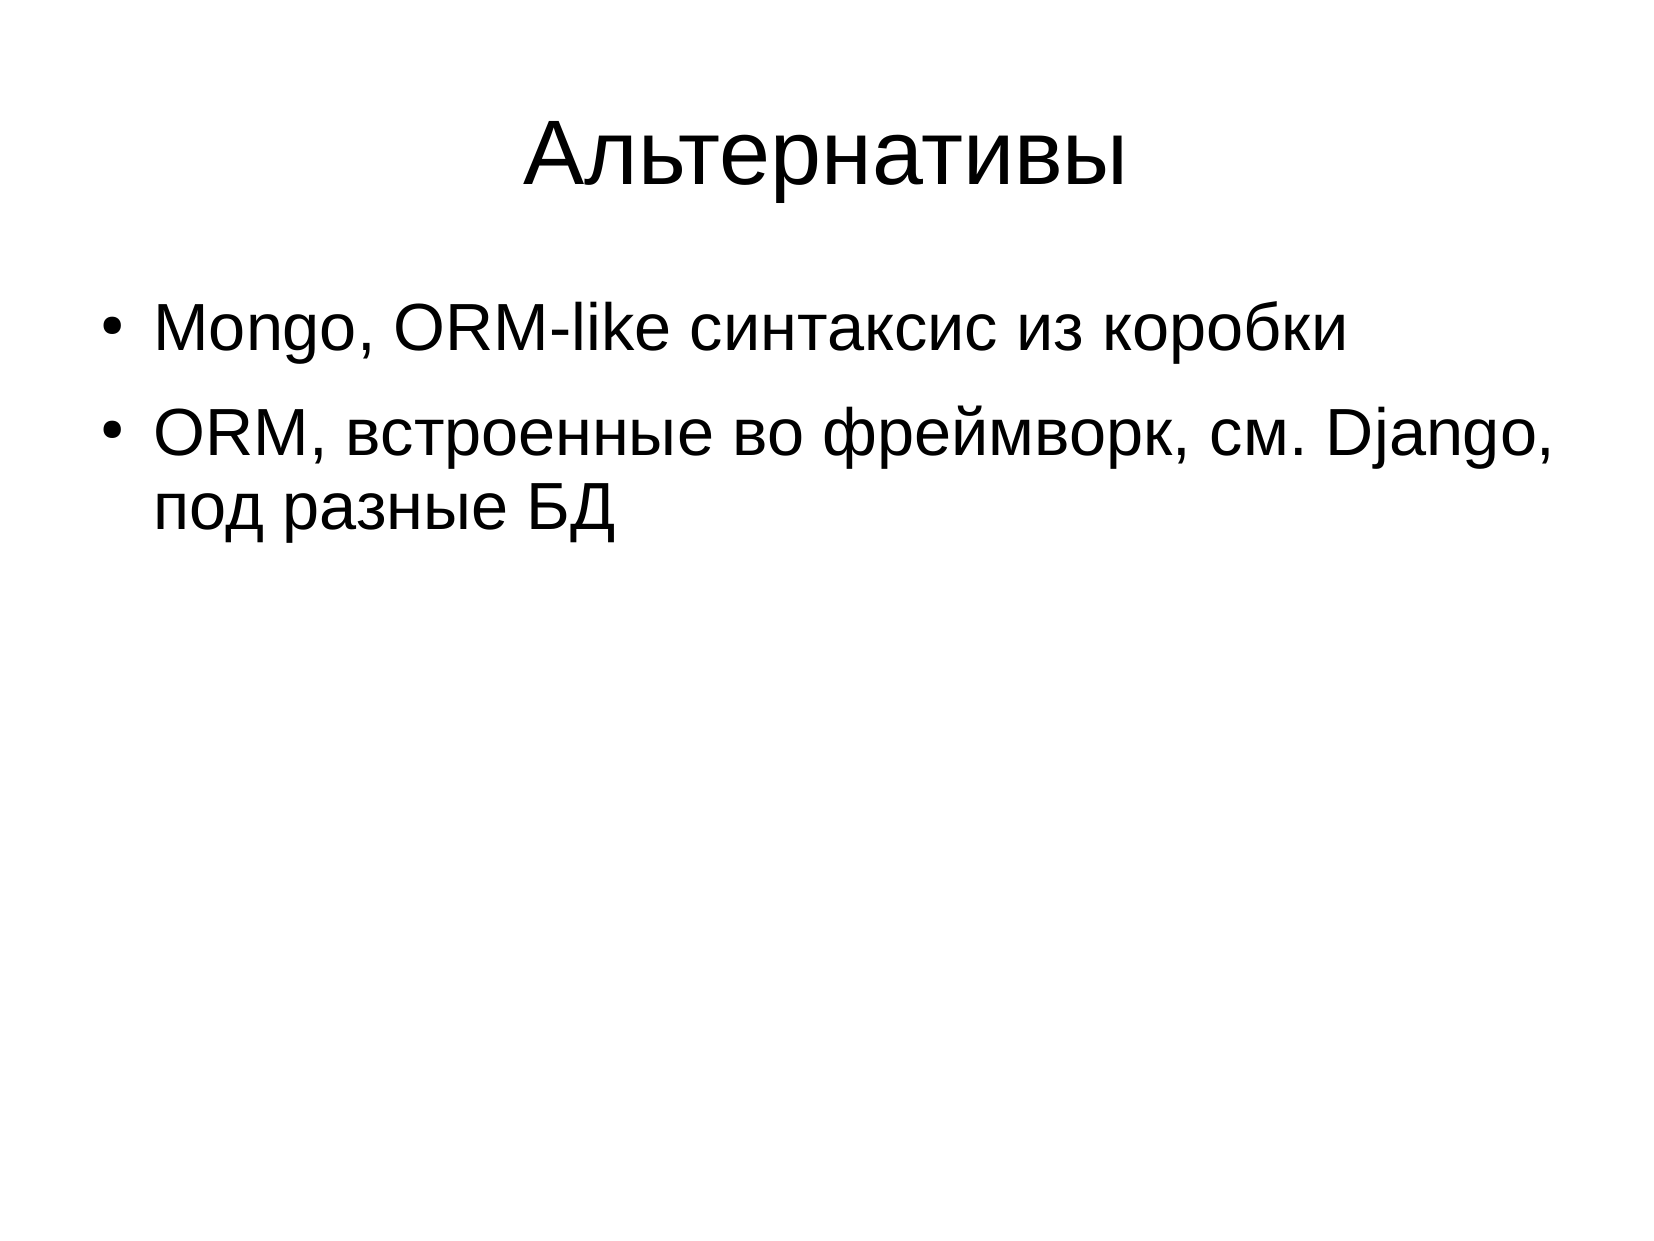

# Альтернативы
Mongo, ORM-like синтаксис из коробки
ORM, встроенные во фреймворк, см. Django, под разные БД